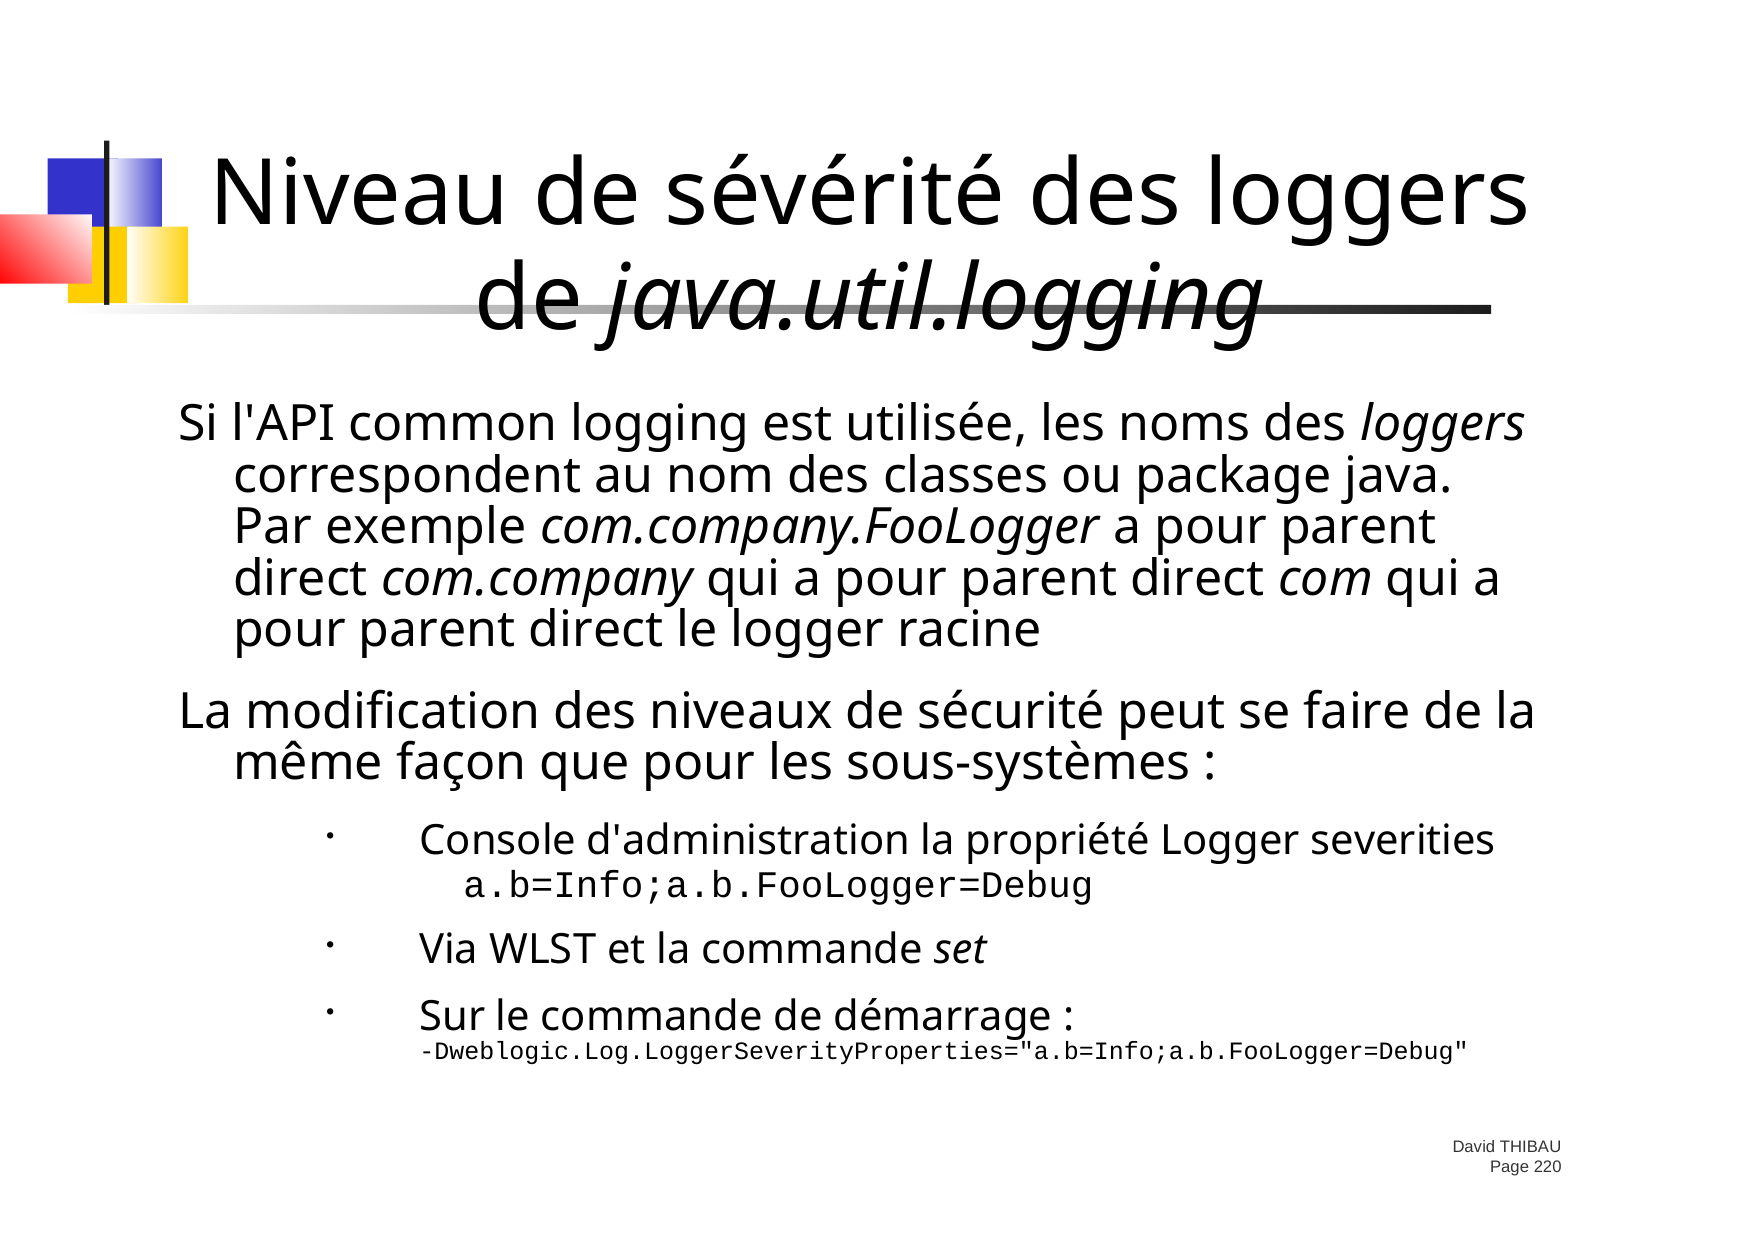

# Niveau de sévérité des loggers de java.util.logging
Si l'API common logging est utilisée, les noms des loggers correspondent au nom des classes ou package java.
Par exemple com.company.FooLogger a pour parent direct com.company qui a pour parent direct com qui a pour parent direct le logger racine
La modification des niveaux de sécurité peut se faire de la même façon que pour les sous-systèmes :
Console d'administration la propriété Logger severities
 a.b=Info;a.b.FooLogger=Debug
Via WLST et la commande set
Sur le commande de démarrage :
-Dweblogic.Log.LoggerSeverityProperties="a.b=Info;a.b.FooLogger=Debug"